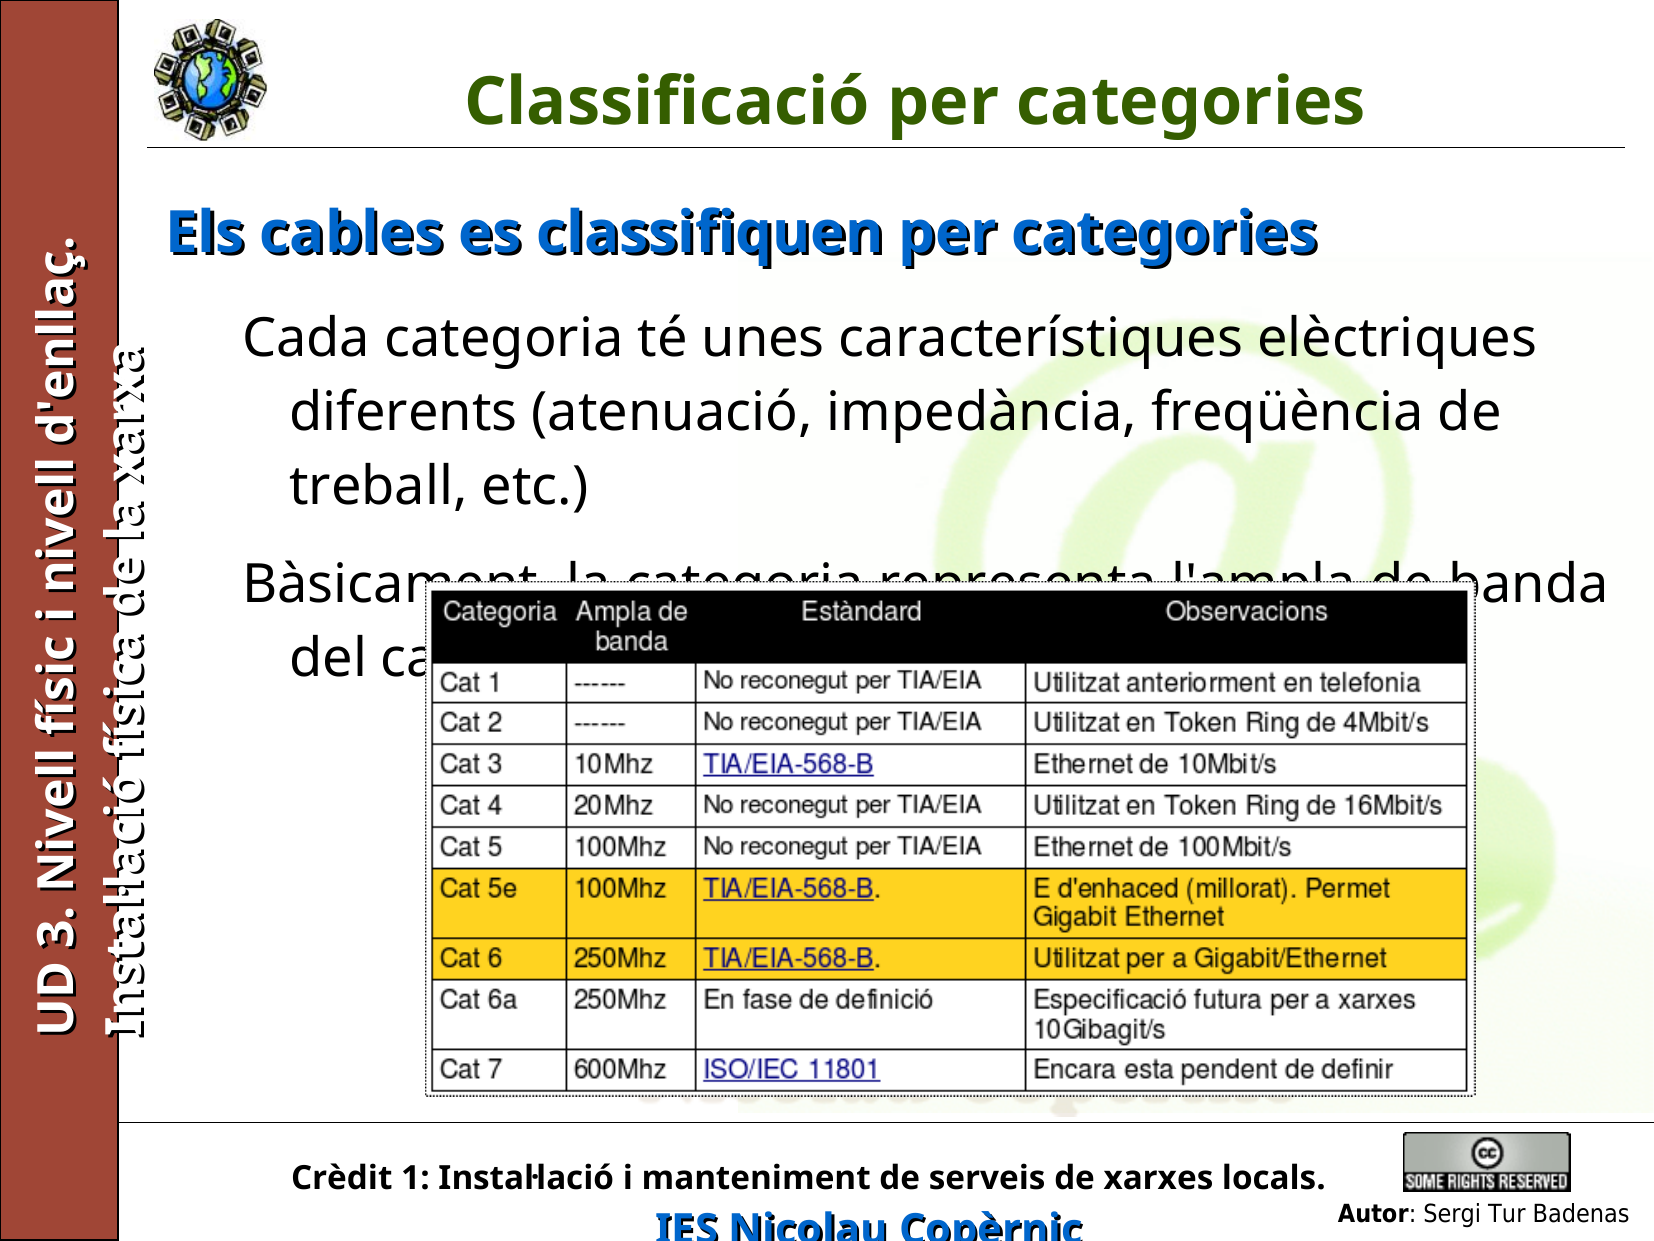

# Classificació per categories
Els cables es classifiquen per categories
Cada categoria té unes característiques elèctriques diferents (atenuació, impedància, freqüència de treball, etc.)
Bàsicament, la categoria representa l'ampla de banda del cable